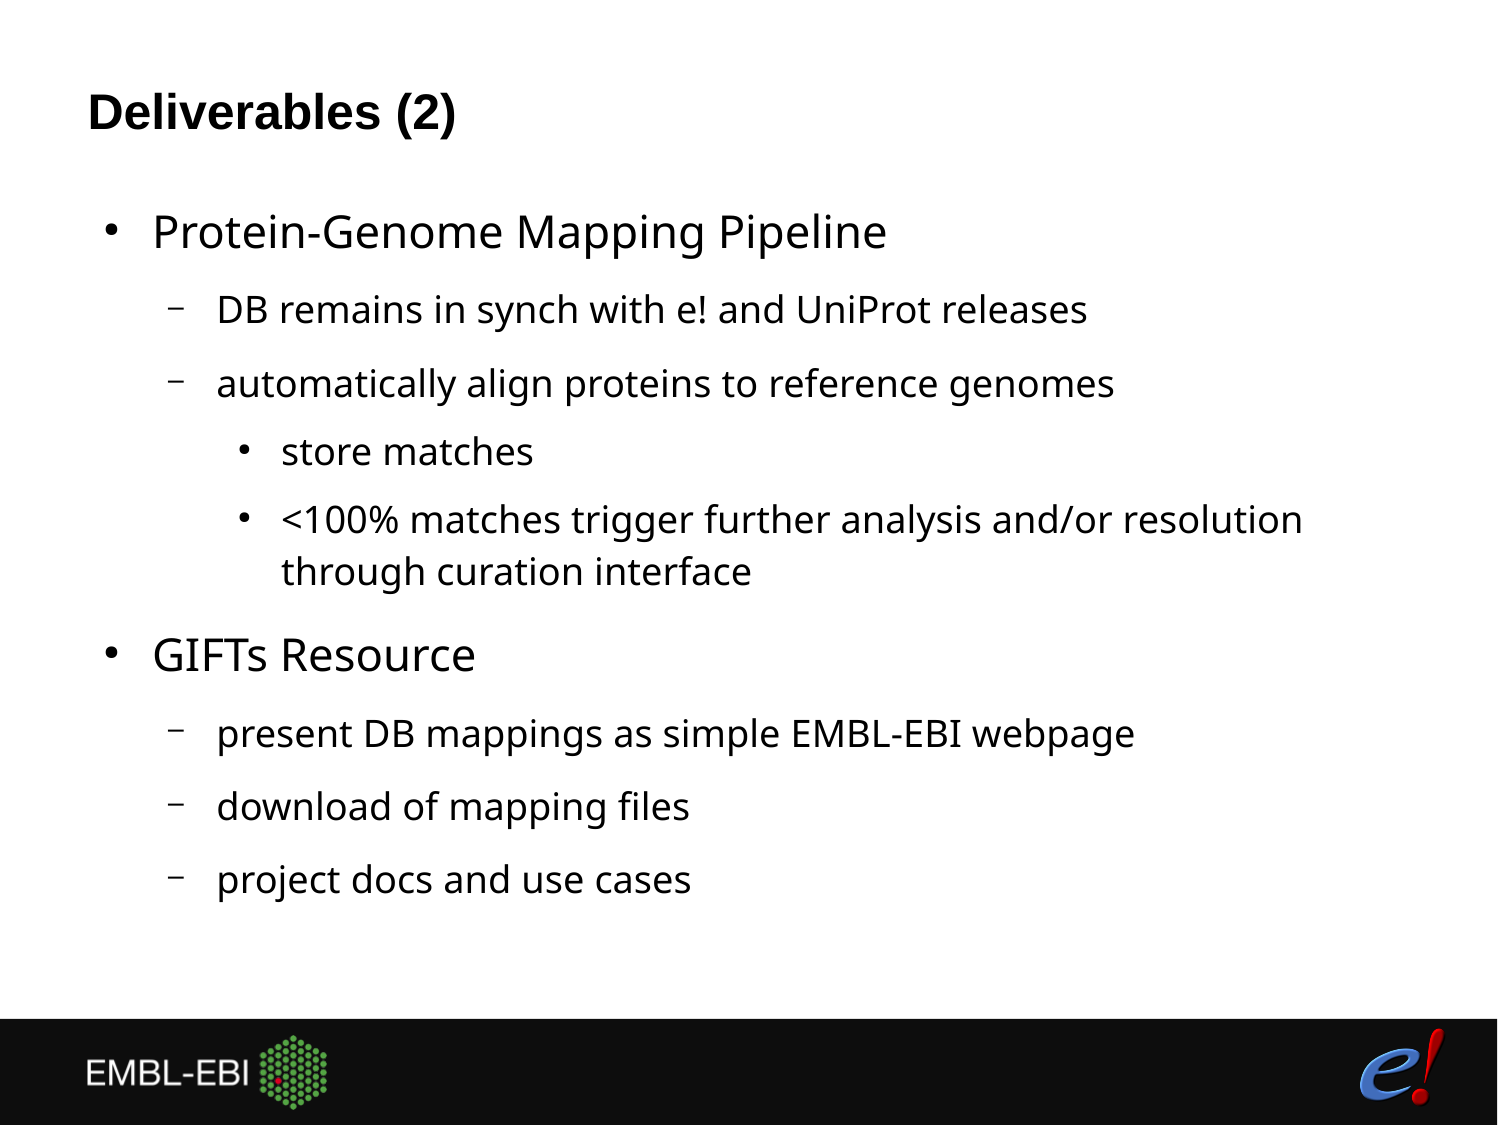

# Deliverables (2)
Protein-Genome Mapping Pipeline
DB remains in synch with e! and UniProt releases
automatically align proteins to reference genomes
store matches
<100% matches trigger further analysis and/or resolution through curation interface
GIFTs Resource
present DB mappings as simple EMBL-EBI webpage
download of mapping files
project docs and use cases